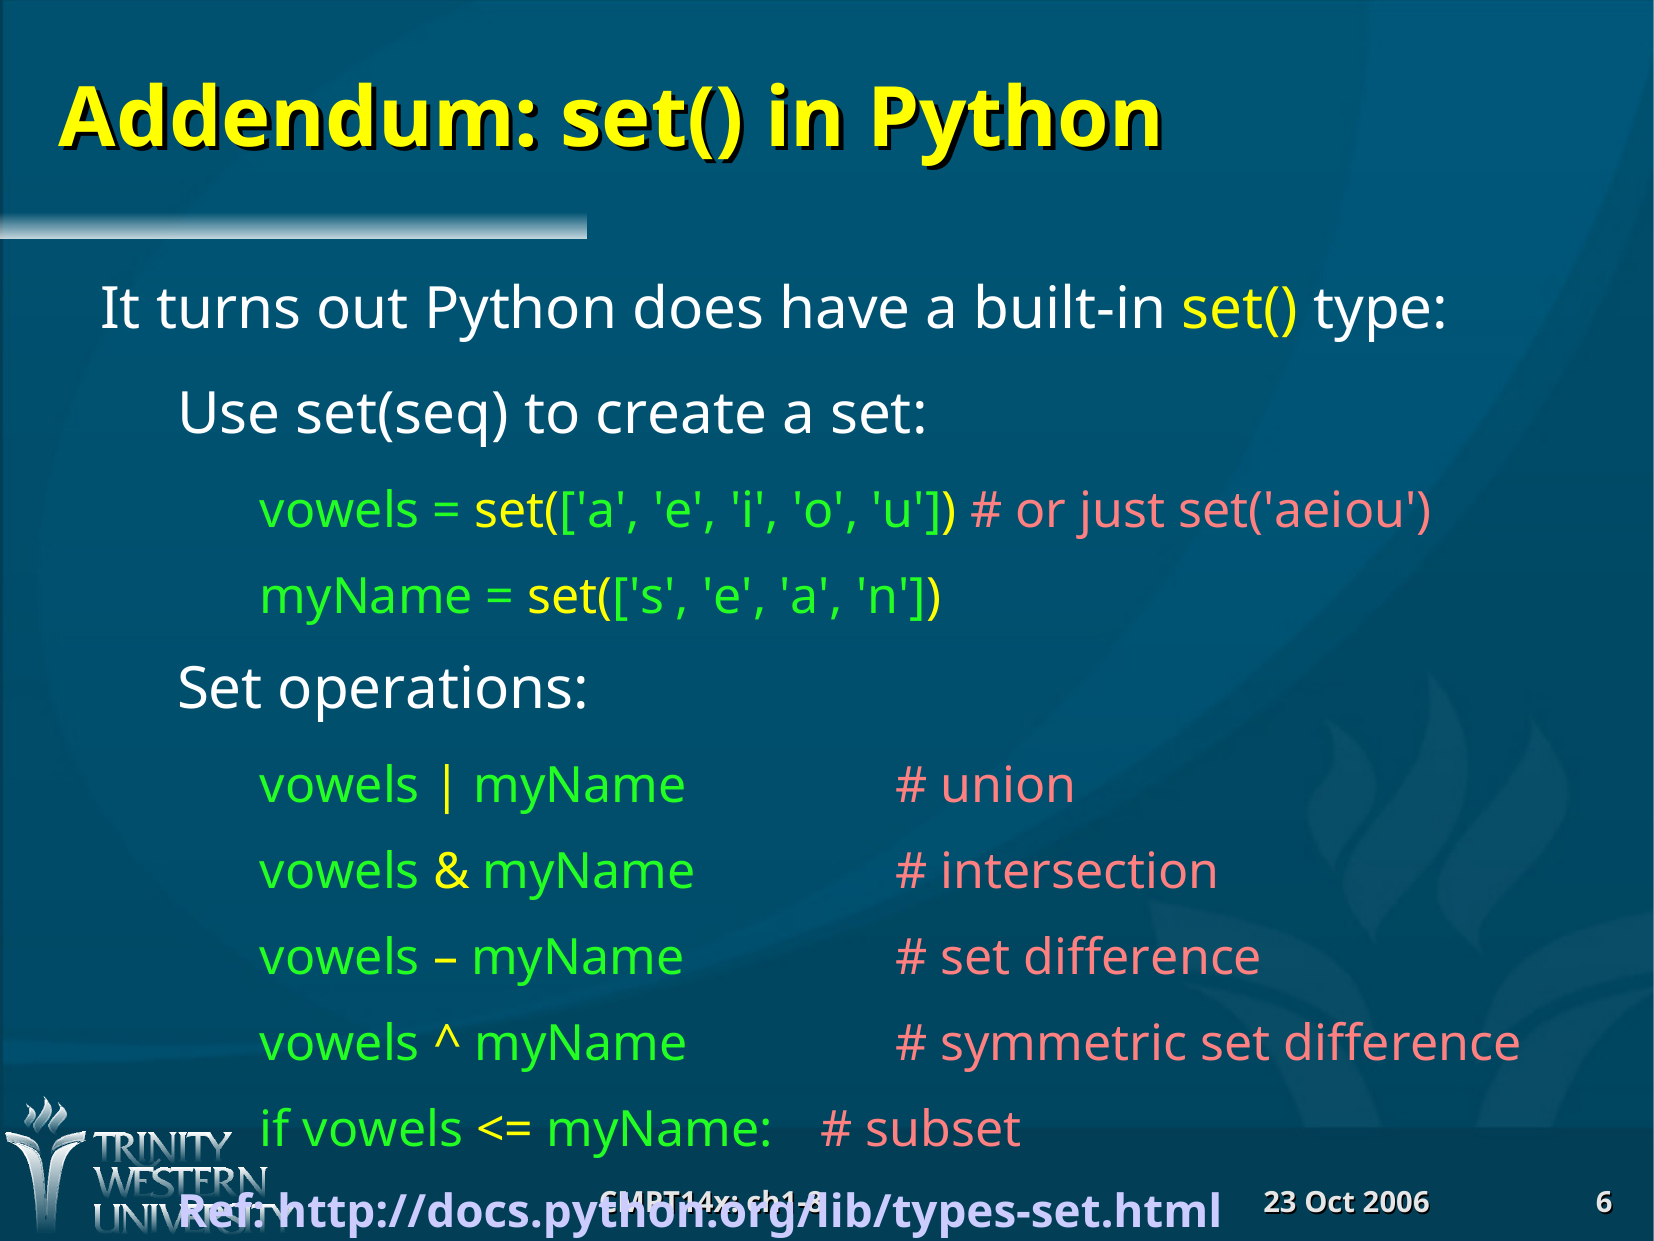

# Addendum: set() in Python
It turns out Python does have a built-in set() type:
Use set(seq) to create a set:
vowels = set(['a', 'e', 'i', 'o', 'u'])	# or just set('aeiou')
myName = set(['s', 'e', 'a', 'n'])
Set operations:
vowels | myName			# union
vowels & myName			# intersection
vowels – myName			# set difference
vowels ^ myName			# symmetric set difference
if vowels <= myName:	# subset
Ref: http://docs.python.org/lib/types-set.html
CMPT14x: ch1-8
23 Oct 2006
6